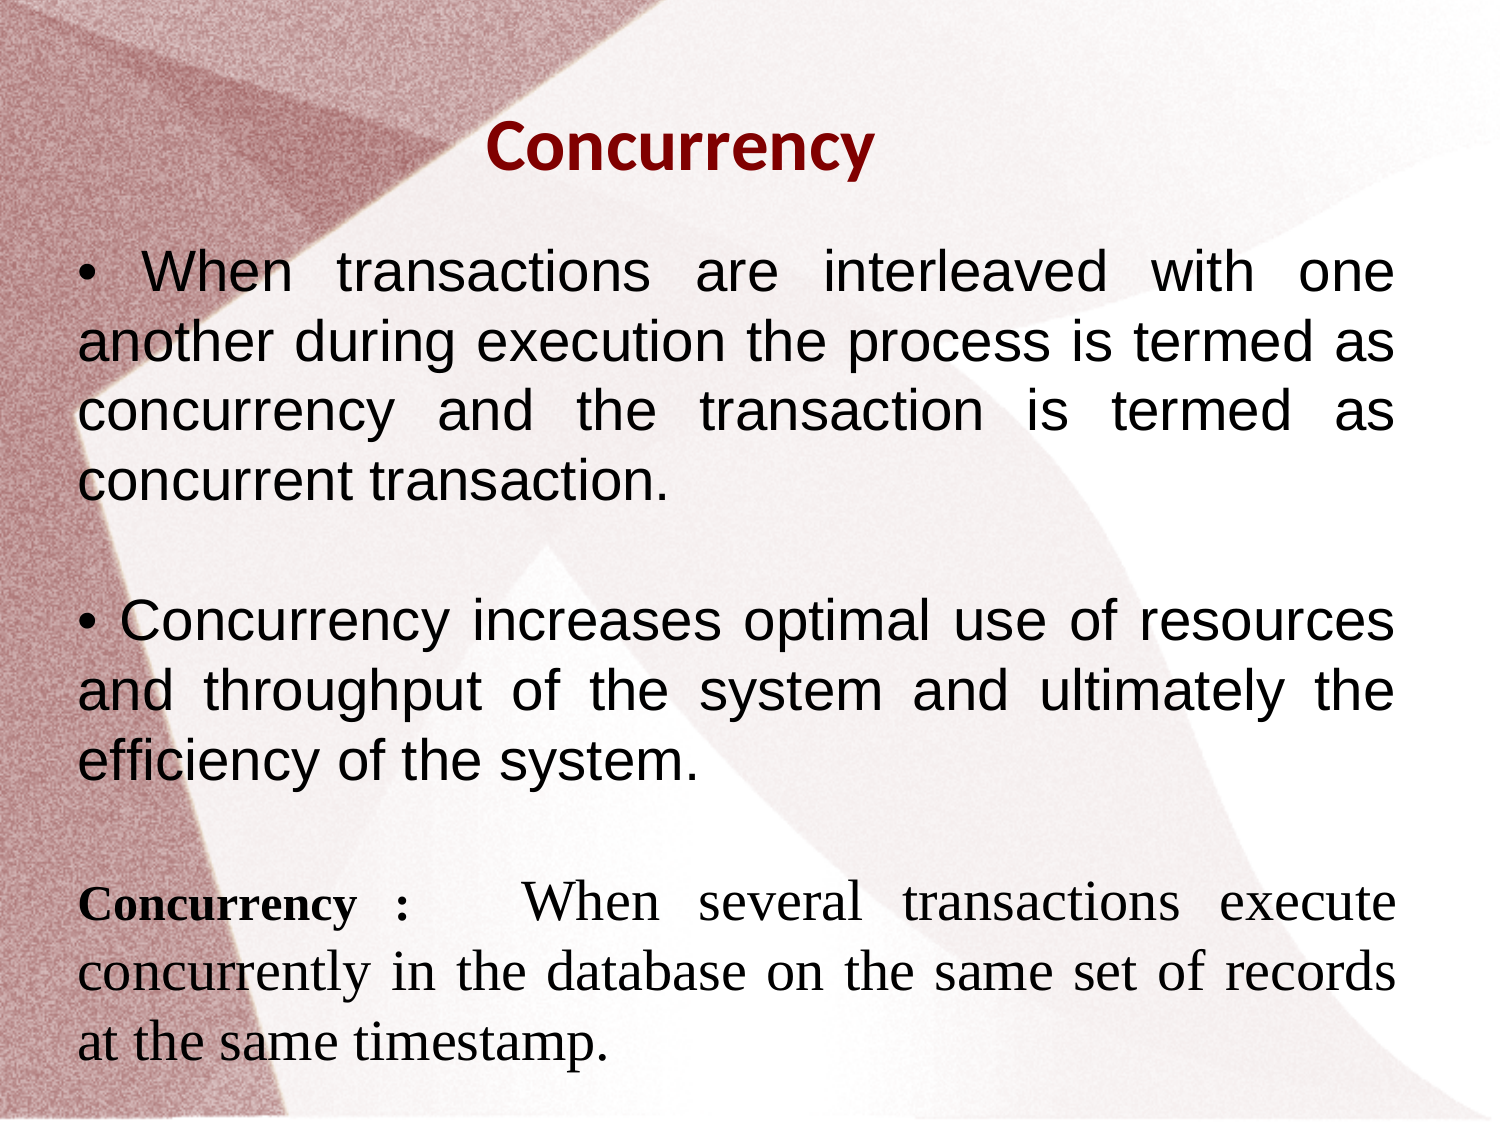

Concurrency
• When transactions are interleaved with one another during execution the process is termed as concurrency and the transaction is termed as concurrent transaction.
• Concurrency increases optimal use of resources and throughput of the system and ultimately the efficiency of the system.
Concurrency : When several transactions execute concurrently in the database on the same set of records at the same timestamp.